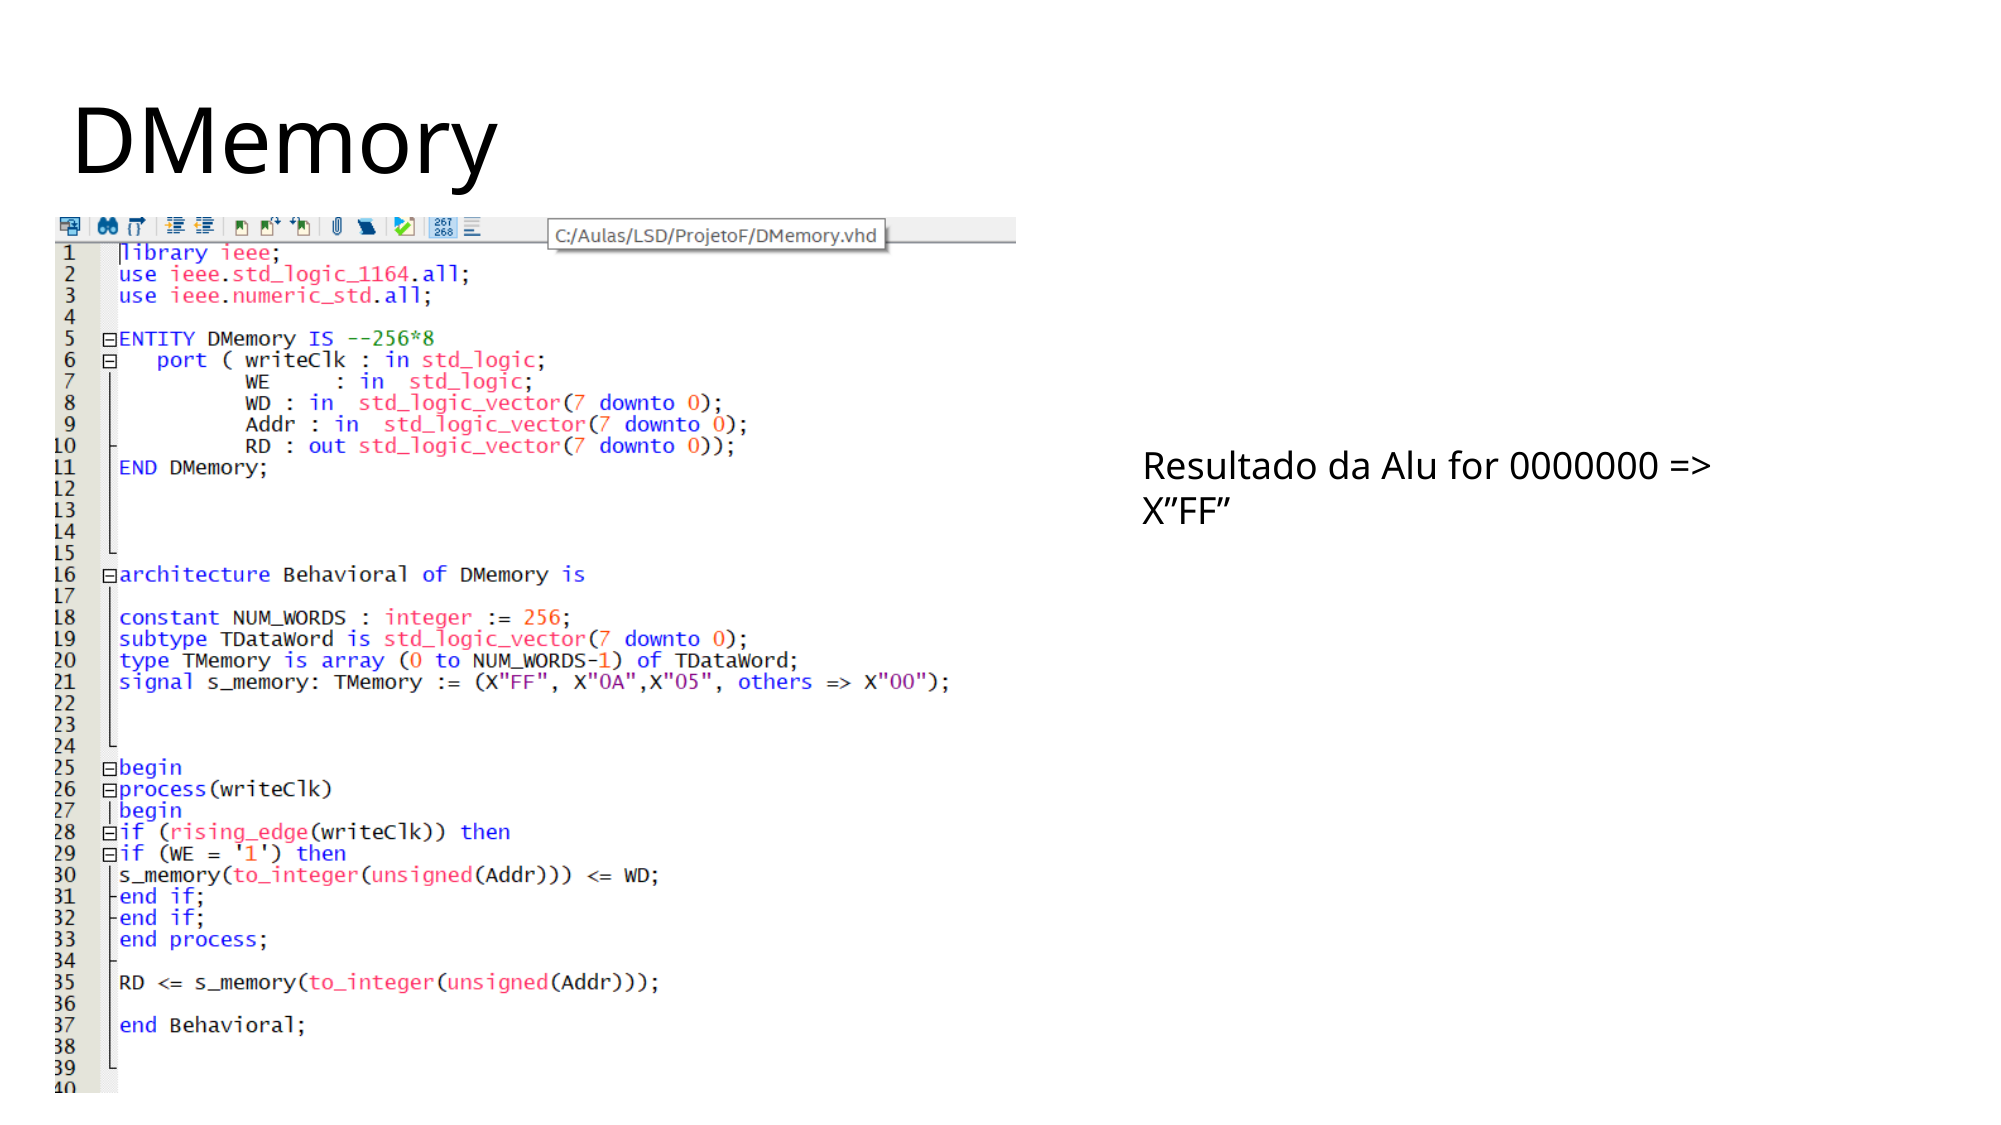

# DMemory
Resultado da Alu for 0000000 => X”FF”